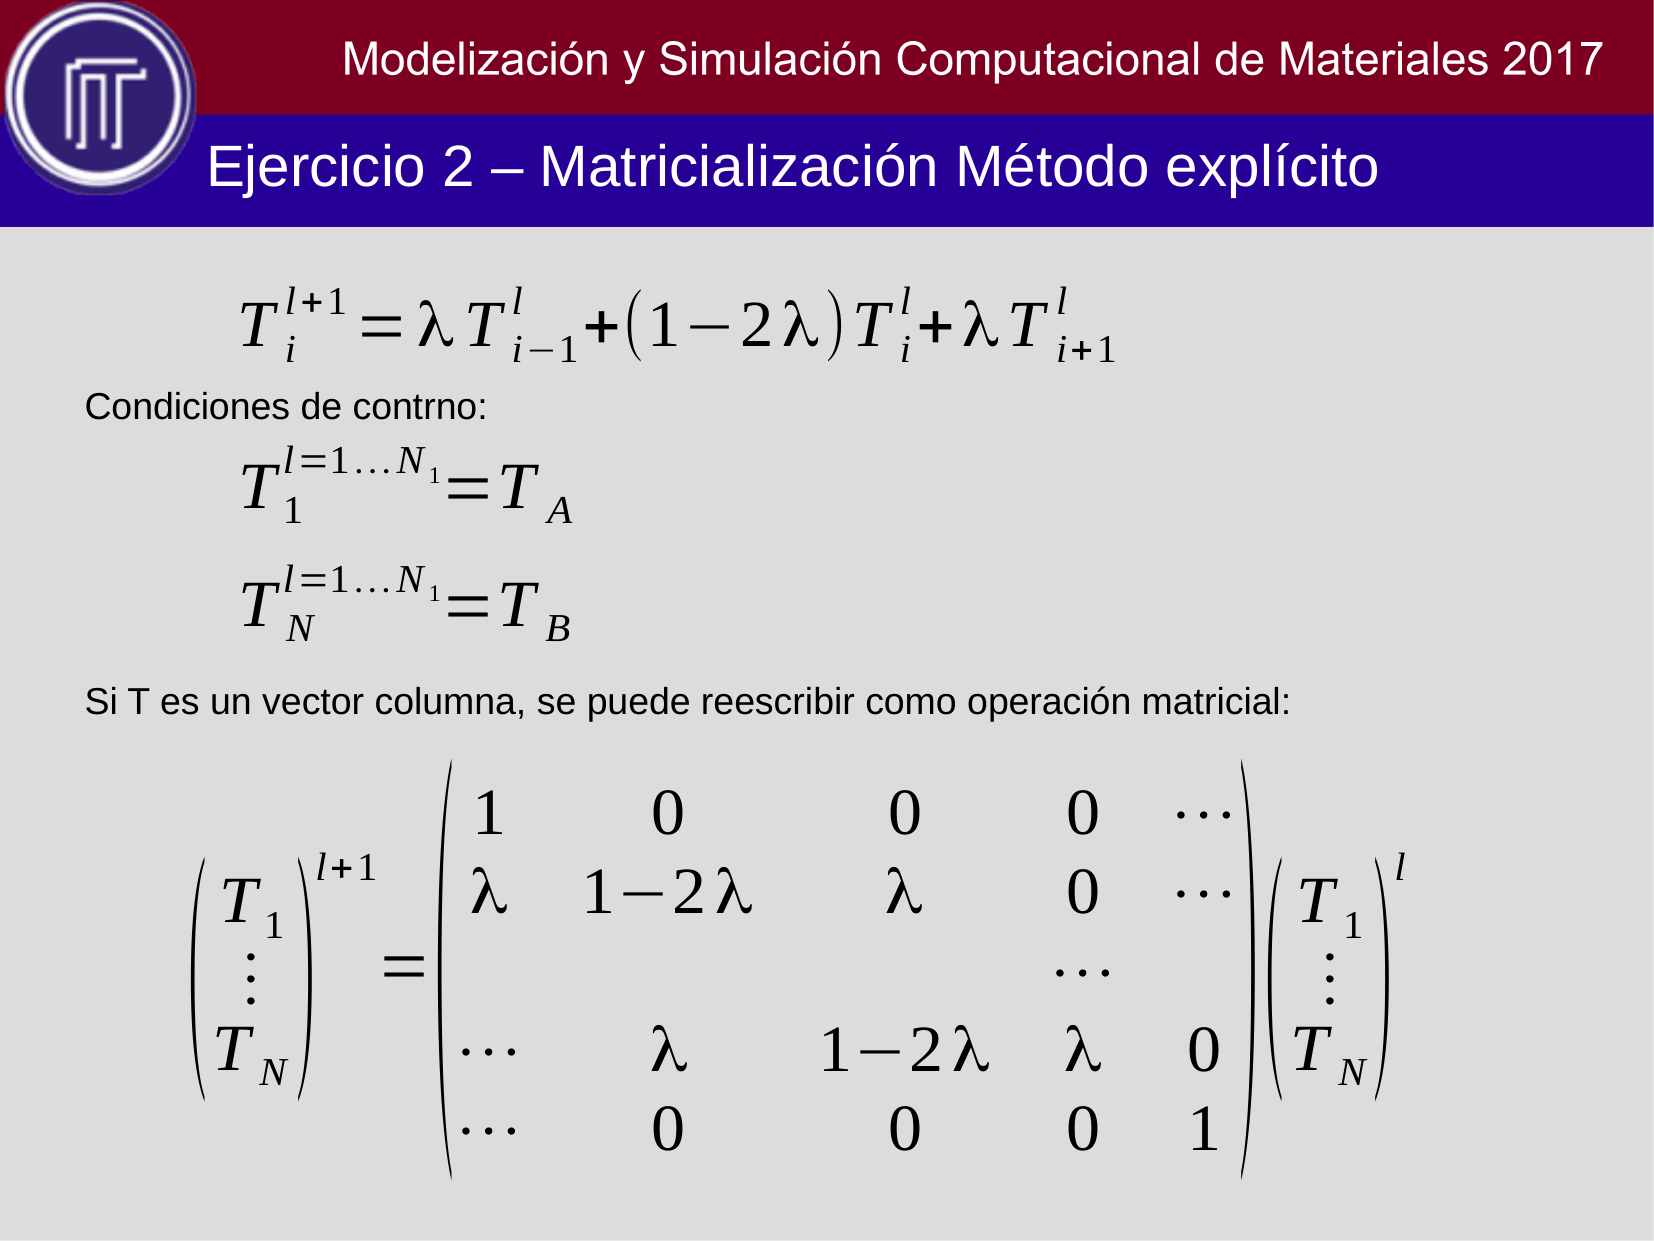

Ejercicio 2 – Matricialización Método explícito
Condiciones de contrno:
Si T es un vector columna, se puede reescribir como operación matricial: